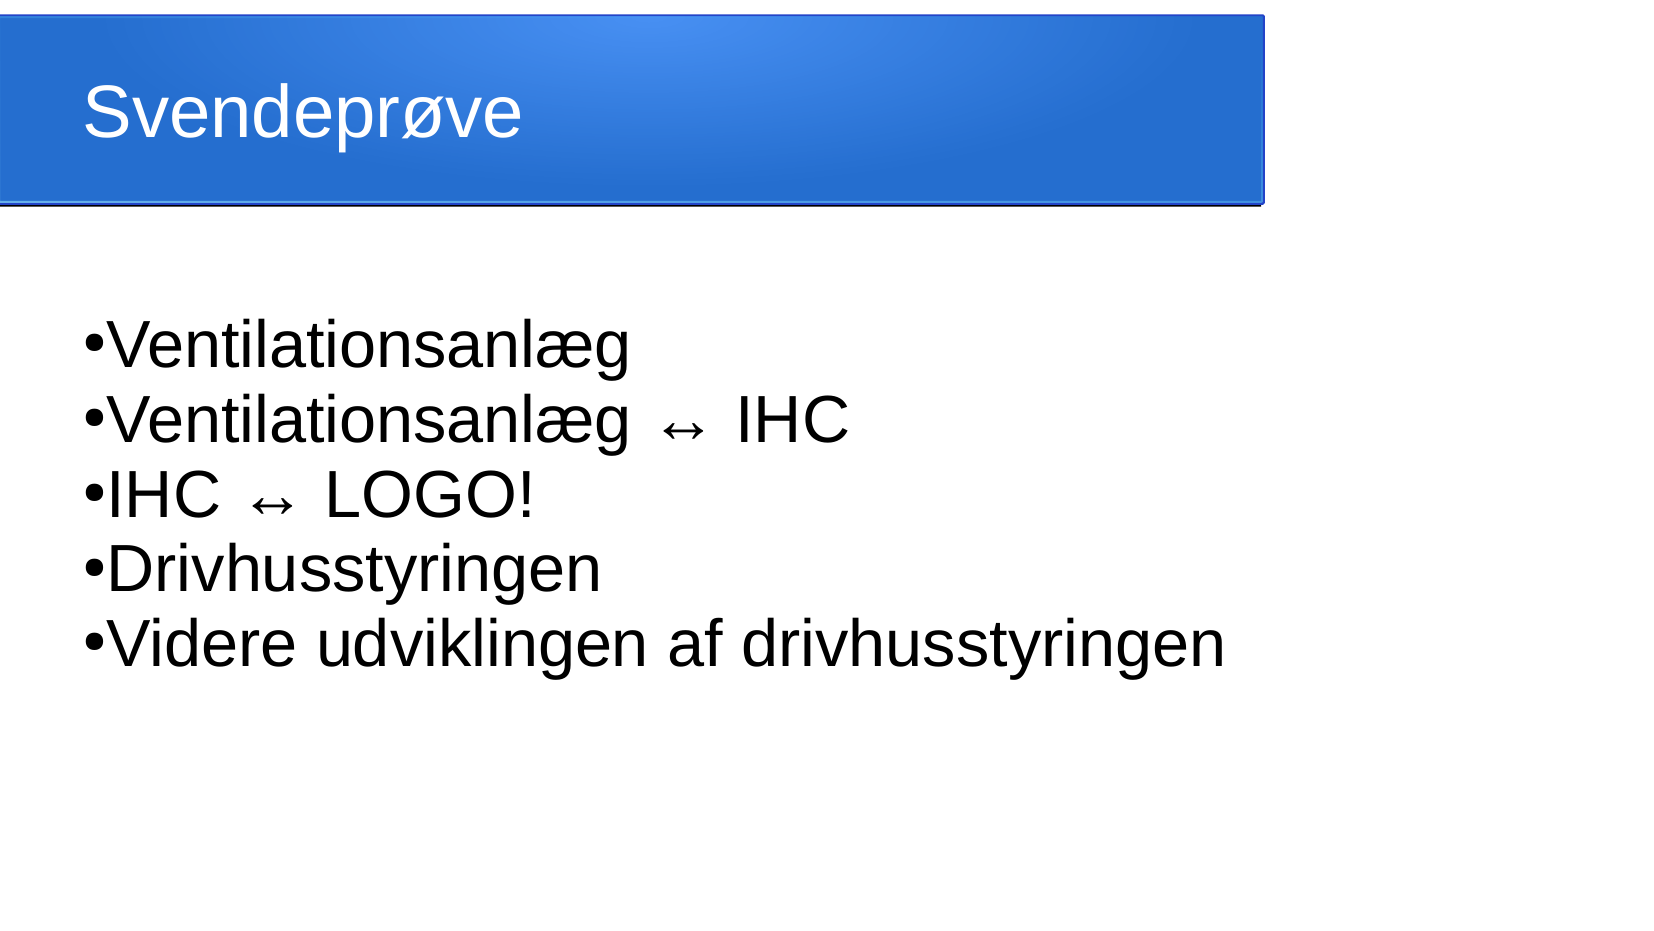

# Svendeprøve
Ventilationsanlæg
Ventilationsanlæg ↔ IHC
IHC ↔ LOGO!
Drivhusstyringen
Videre udviklingen af drivhusstyringen